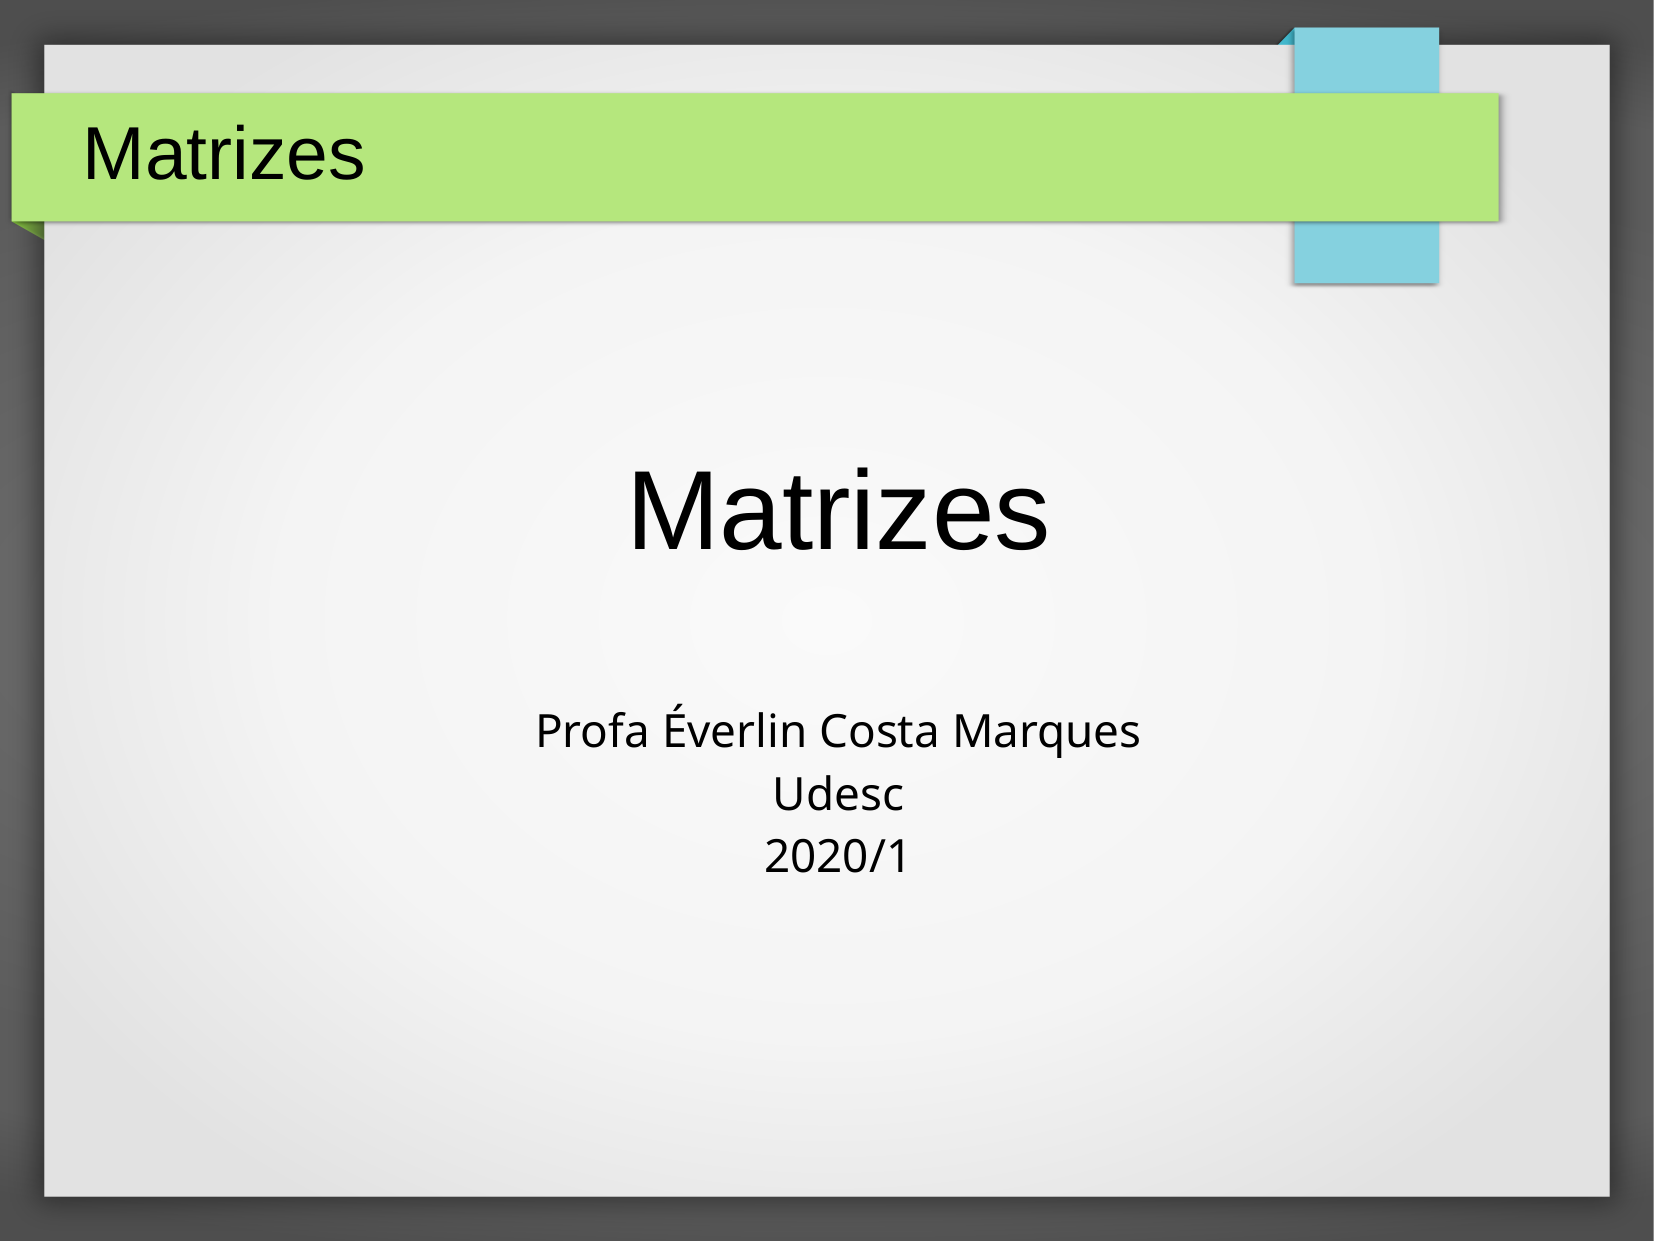

# Matrizes
Matrizes
Profa Éverlin Costa Marques
Udesc
2020/1